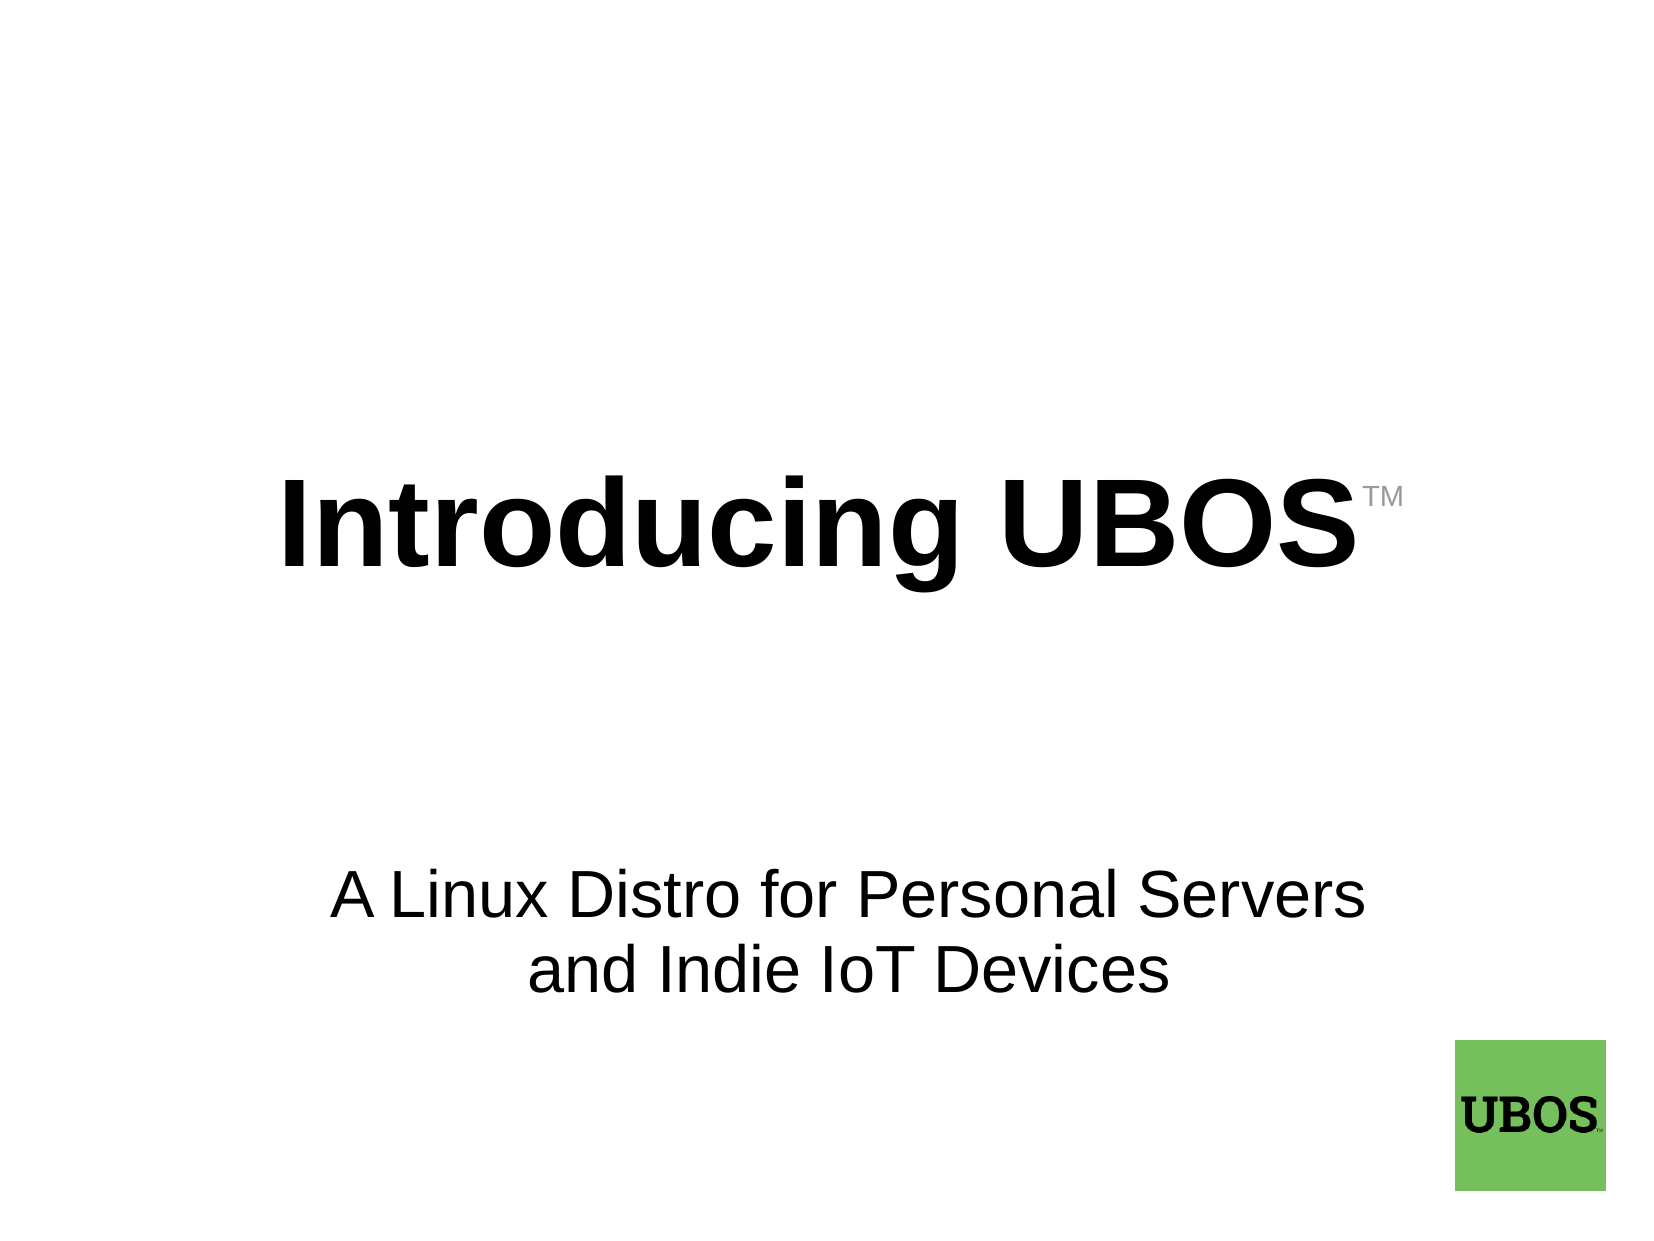

# Introducing UBOS
TM
A Linux Distro for Personal Servers
and Indie IoT Devices